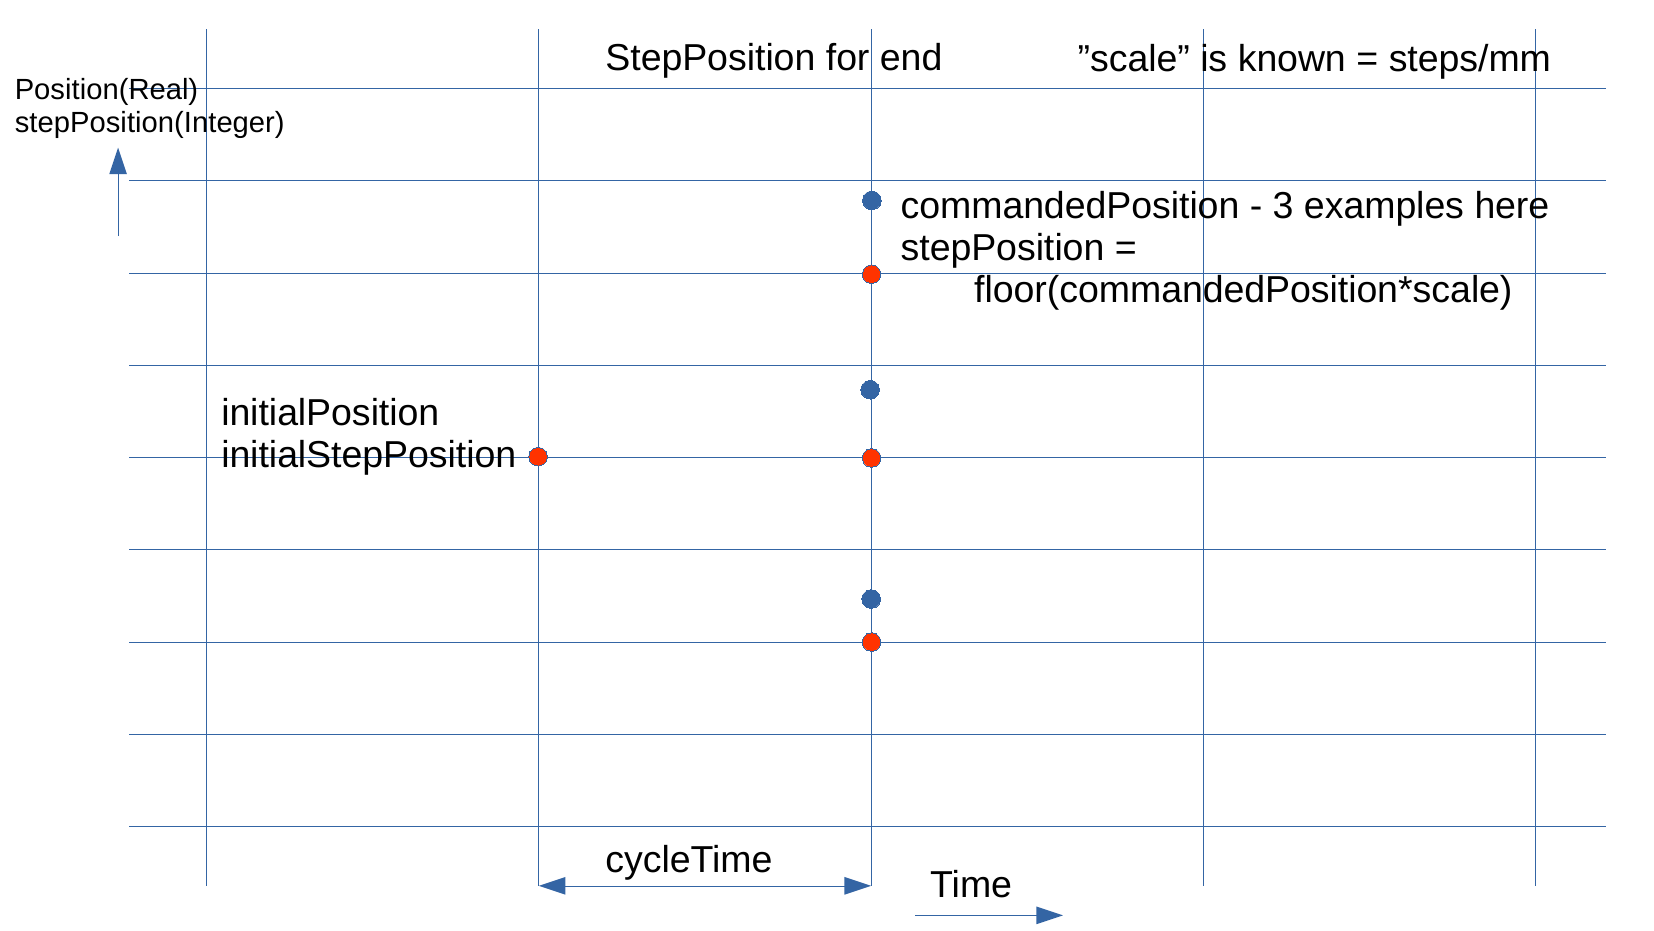

StepPosition for end
”scale” is known = steps/mm
Position(Real)
stepPosition(Integer)
commandedPosition - 3 examples here
stepPosition =
 floor(commandedPosition*scale)
initialPosition
initialStepPosition
cycleTime
Time